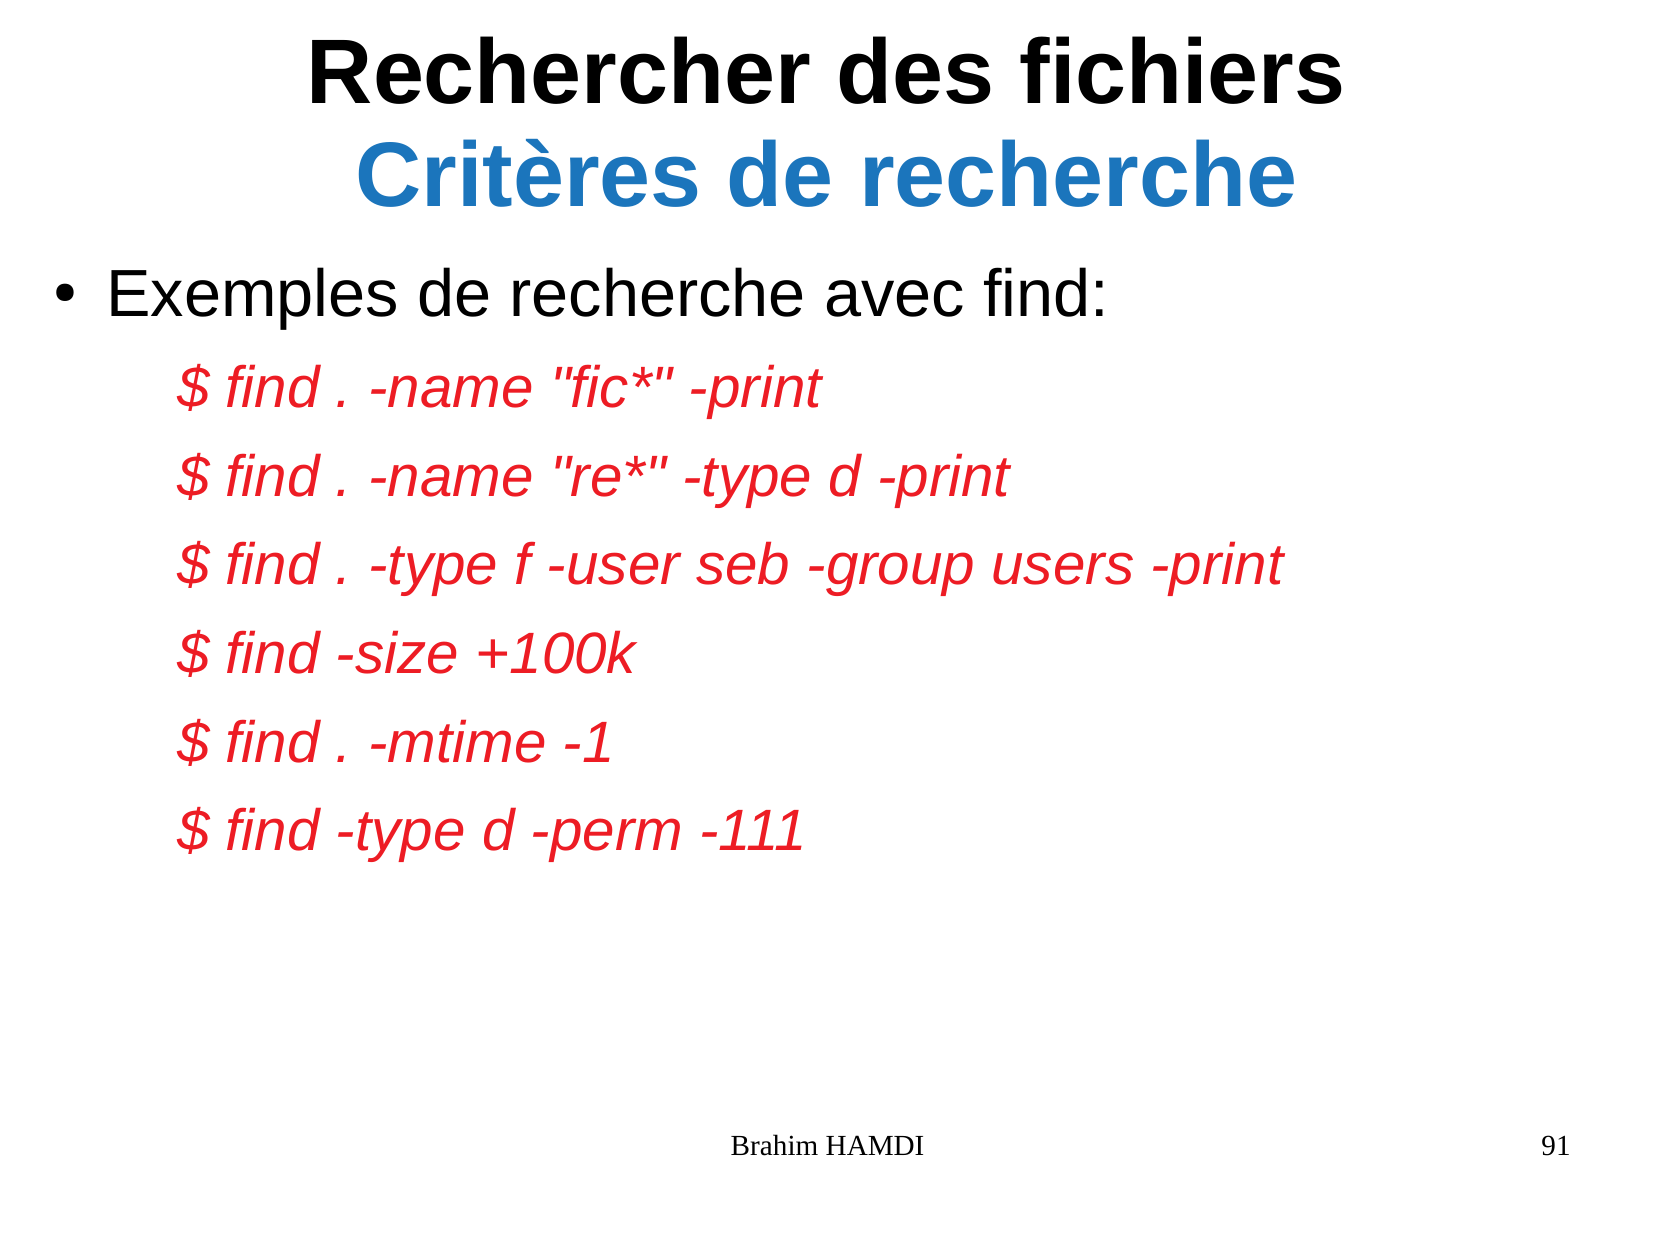

# Rechercher des fichiers Critères de recherche
Exemples de recherche avec find:
$ find . -name "fic*" -print
$ find . -name "re*" -type d -print
$ find . -type f -user seb -group users -print
$ find -size +100k
$ find . -mtime -1
$ find -type d -perm -111
Brahim HAMDI
91